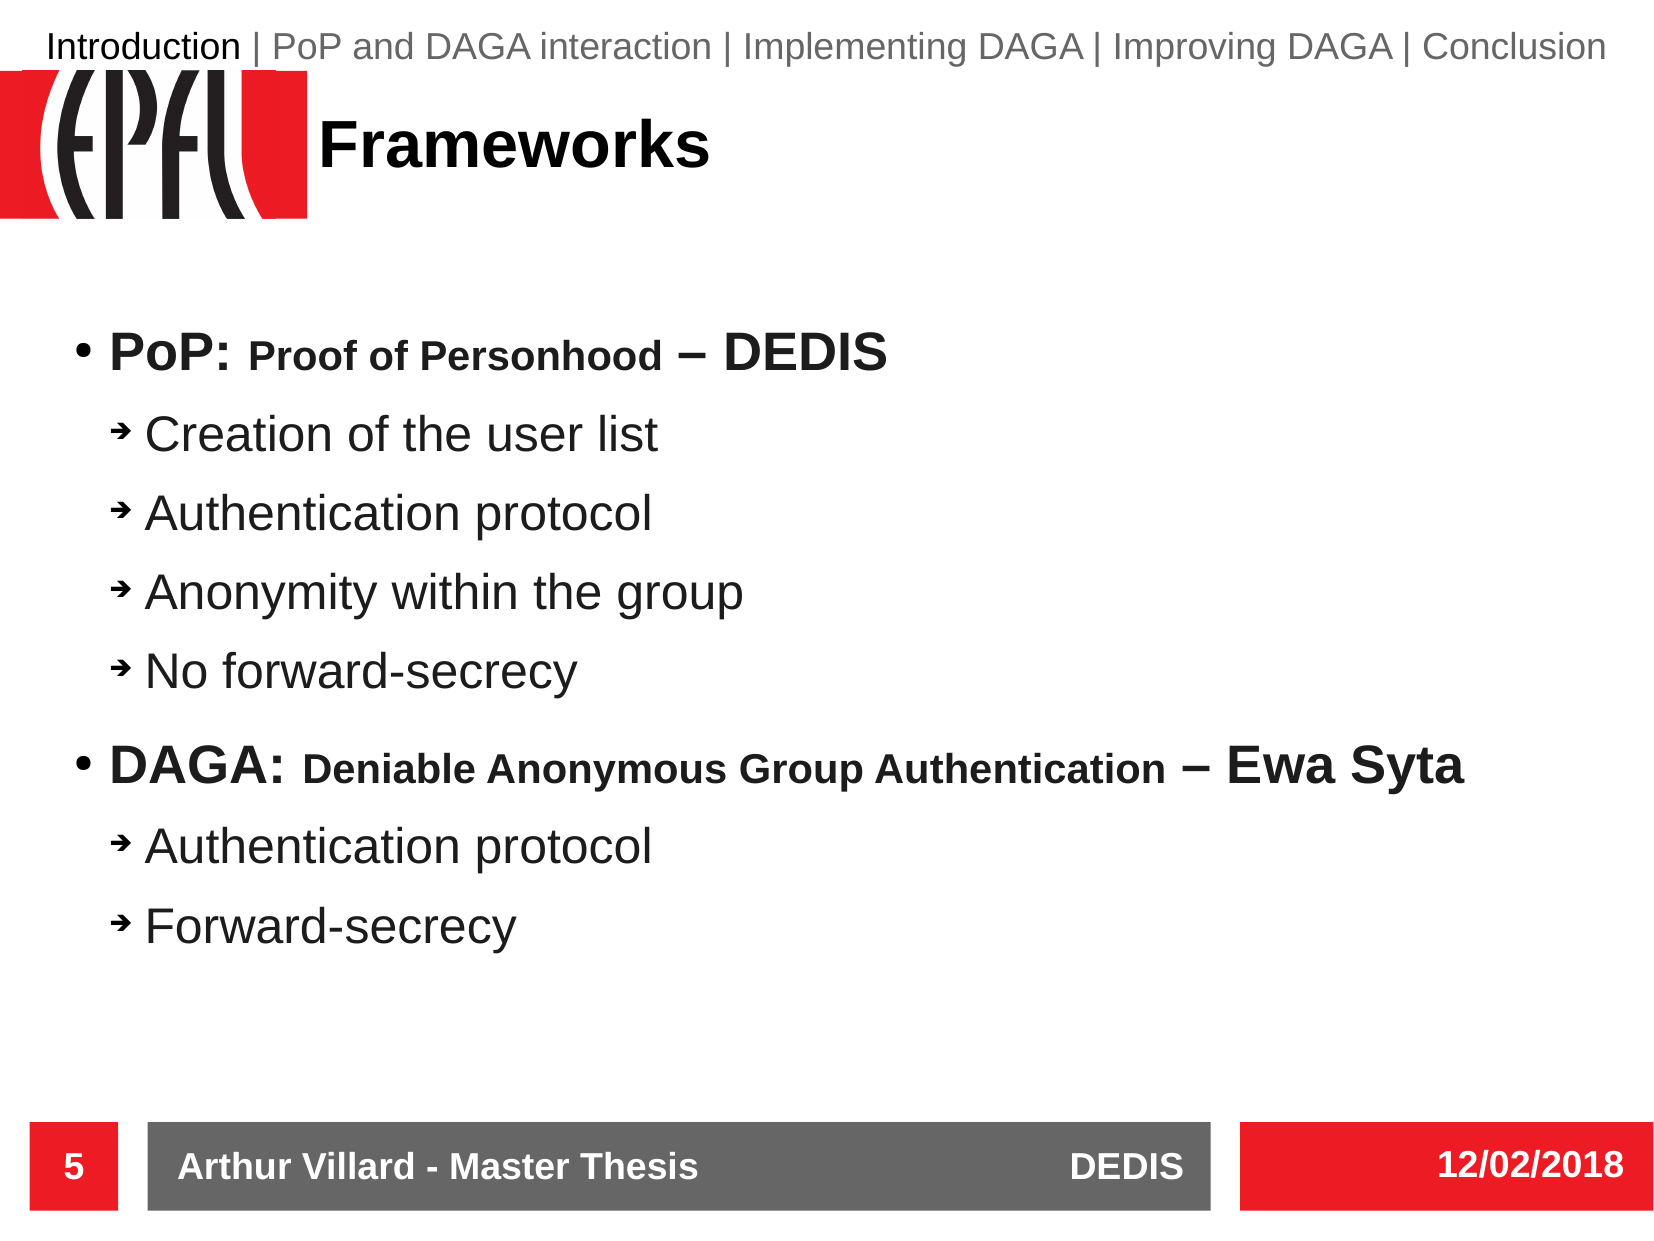

Introduction | PoP and DAGA interaction | Implementing DAGA | Improving DAGA | Conclusion
# Frameworks
PoP: Proof of Personhood – DEDIS
Creation of the user list
Authentication protocol
Anonymity within the group
No forward-secrecy
DAGA: Deniable Anonymous Group Authentication – Ewa Syta
Authentication protocol
Forward-secrecy
5
Arthur Villard - Master Thesis
12/02/2018